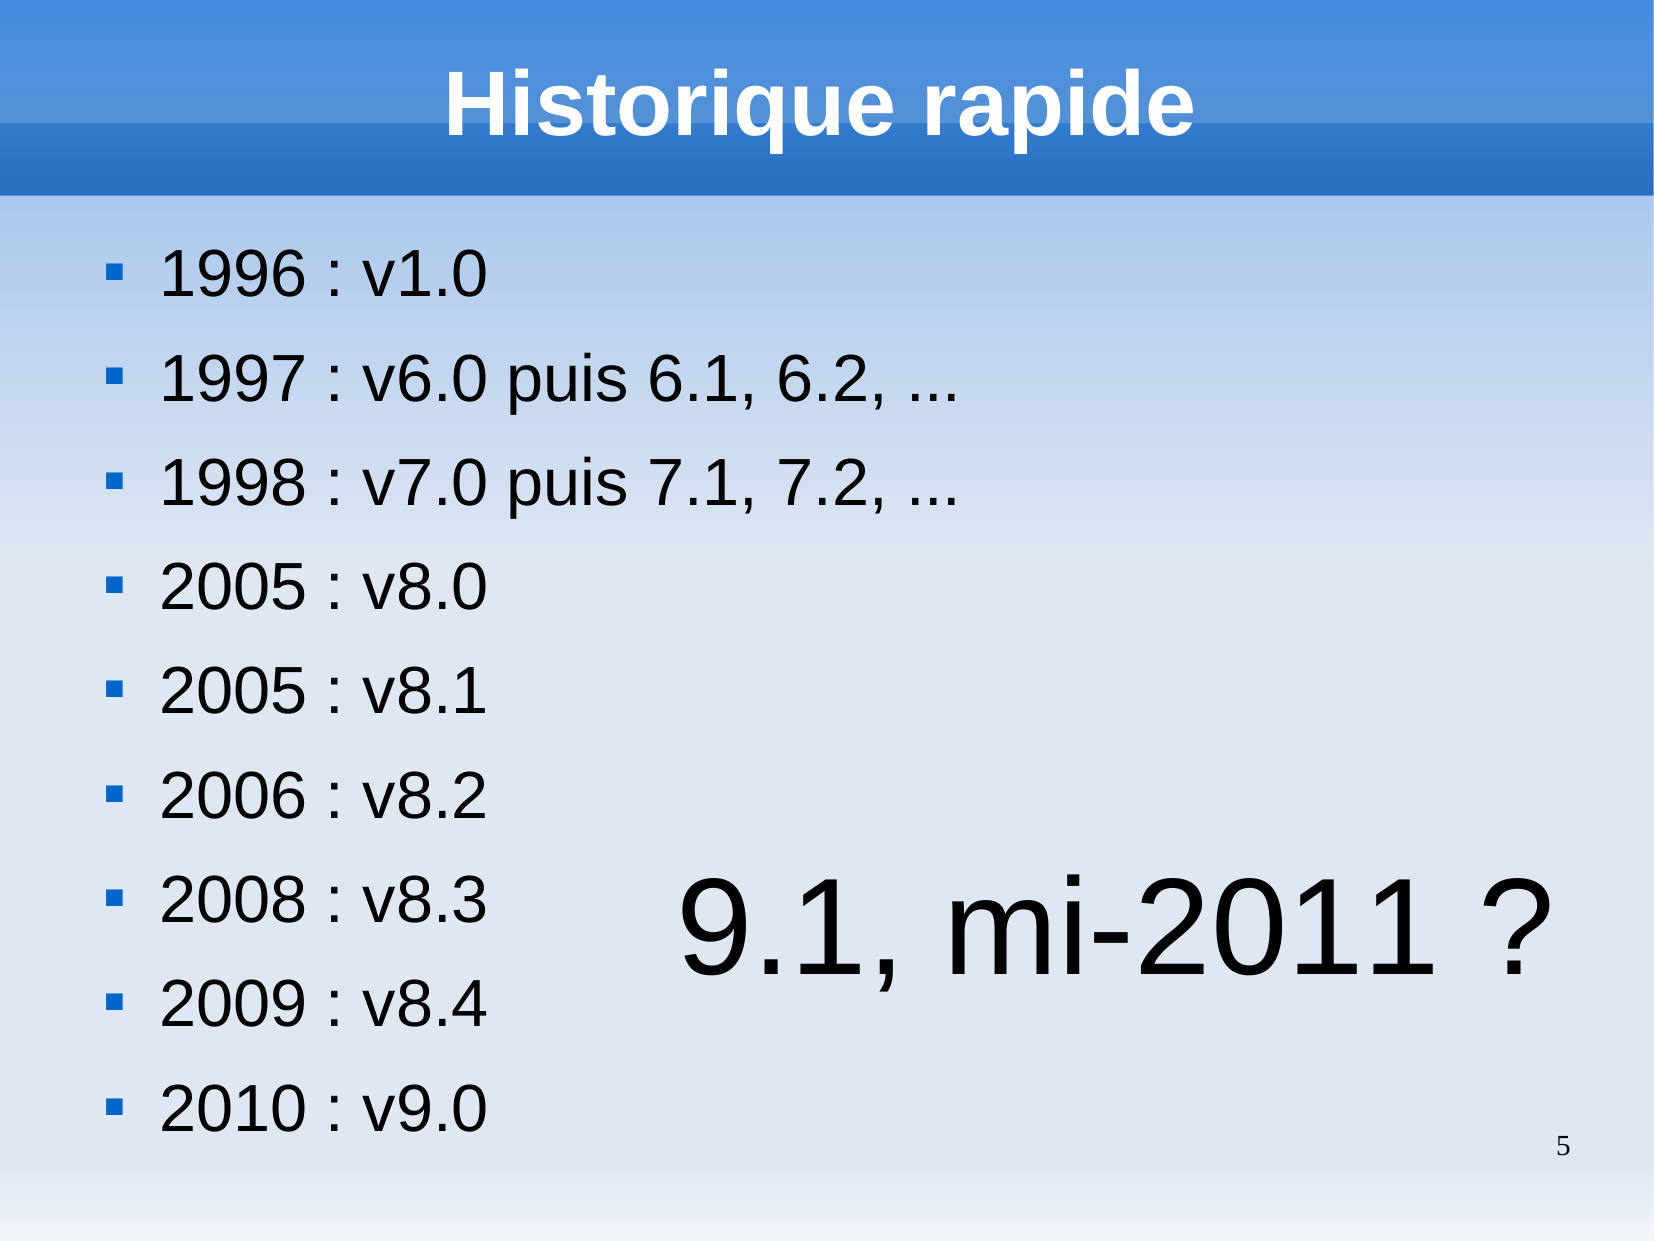

# Historique rapide
1996 : v1.0
1997 : v6.0 puis 6.1, 6.2, ...
1998 : v7.0 puis 7.1, 7.2, ...
2005 : v8.0
2005 : v8.1
2006 : v8.2
2008 : v8.3
2009 : v8.4
2010 : v9.0
9.1, mi-2011 ?
5